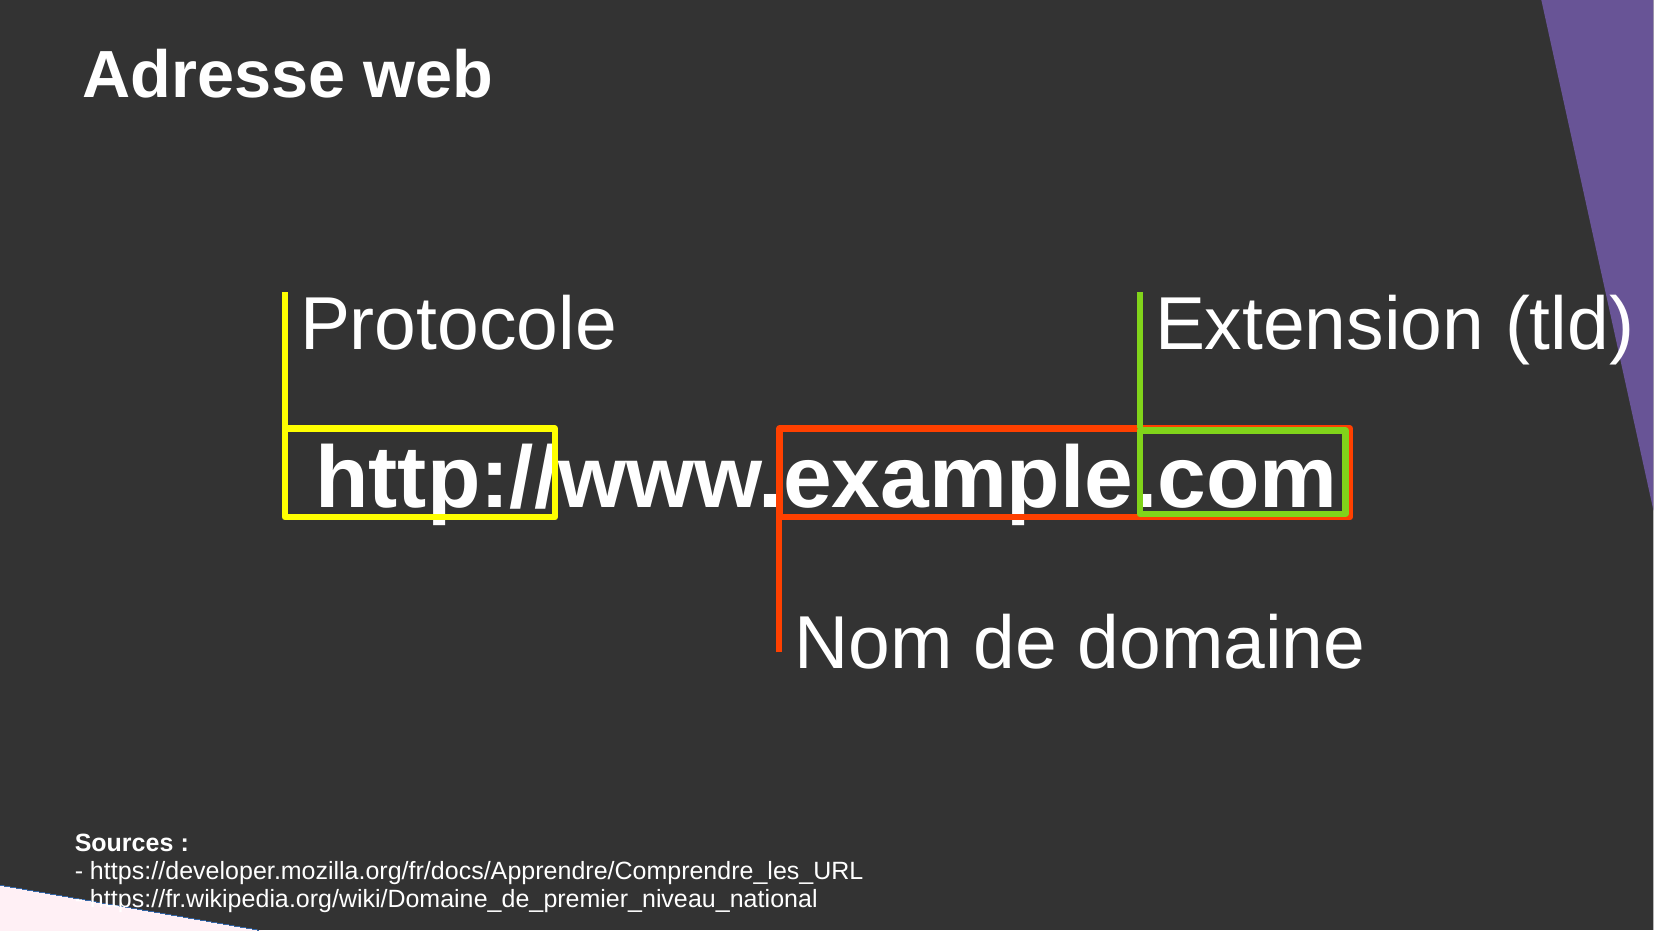

# Adresse web
Protocole
Extension (tld)
http://www.example.com
Nom de domaine
Sources :
- https://developer.mozilla.org/fr/docs/Apprendre/Comprendre_les_URL
- https://fr.wikipedia.org/wiki/Domaine_de_premier_niveau_national